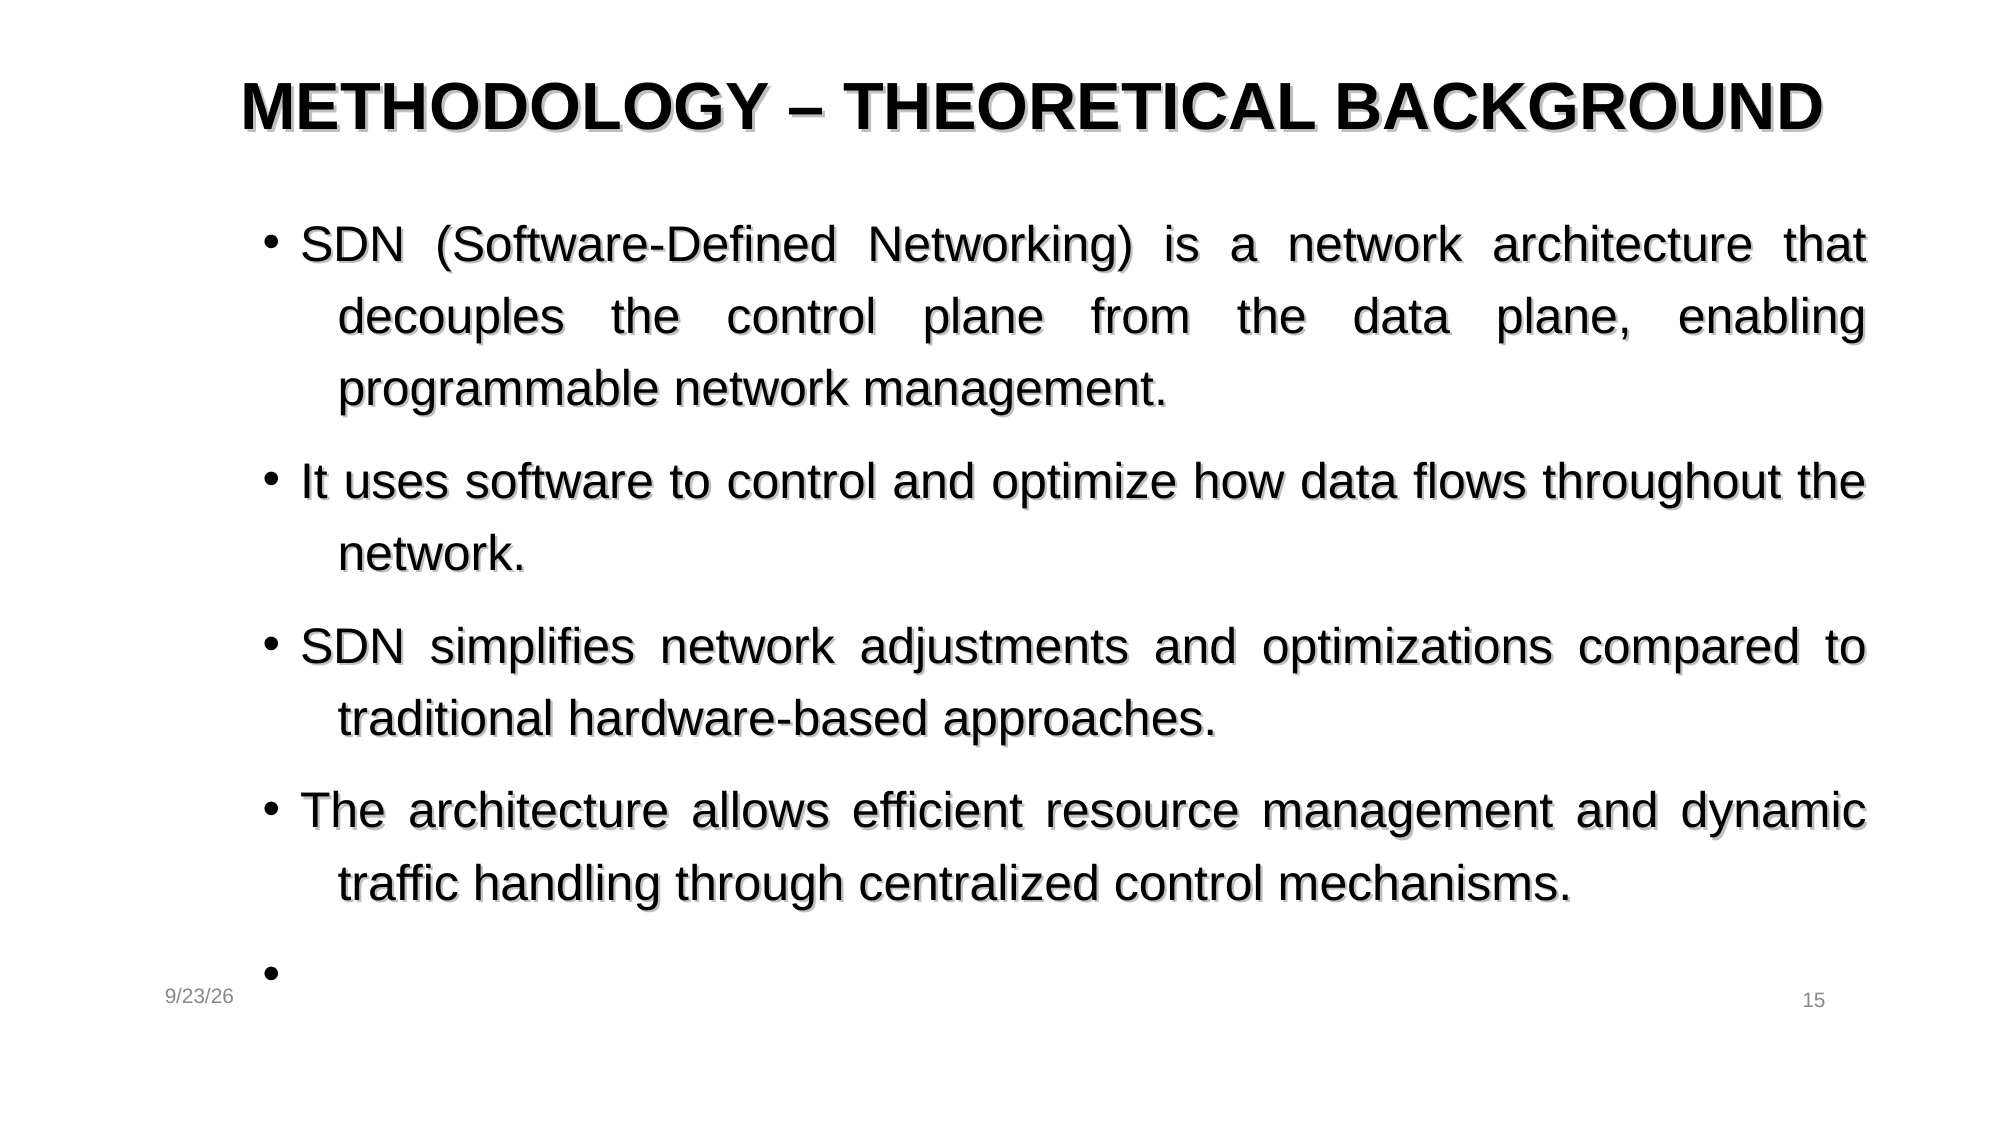

# Methodology – theoretical background
SDN (Software-Defined Networking) is a network architecture that decouples the control plane from the data plane, enabling programmable network management.
It uses software to control and optimize how data flows throughout the network.
SDN simplifies network adjustments and optimizations compared to traditional hardware-based approaches.
The architecture allows efficient resource management and dynamic traffic handling through centralized control mechanisms.
15